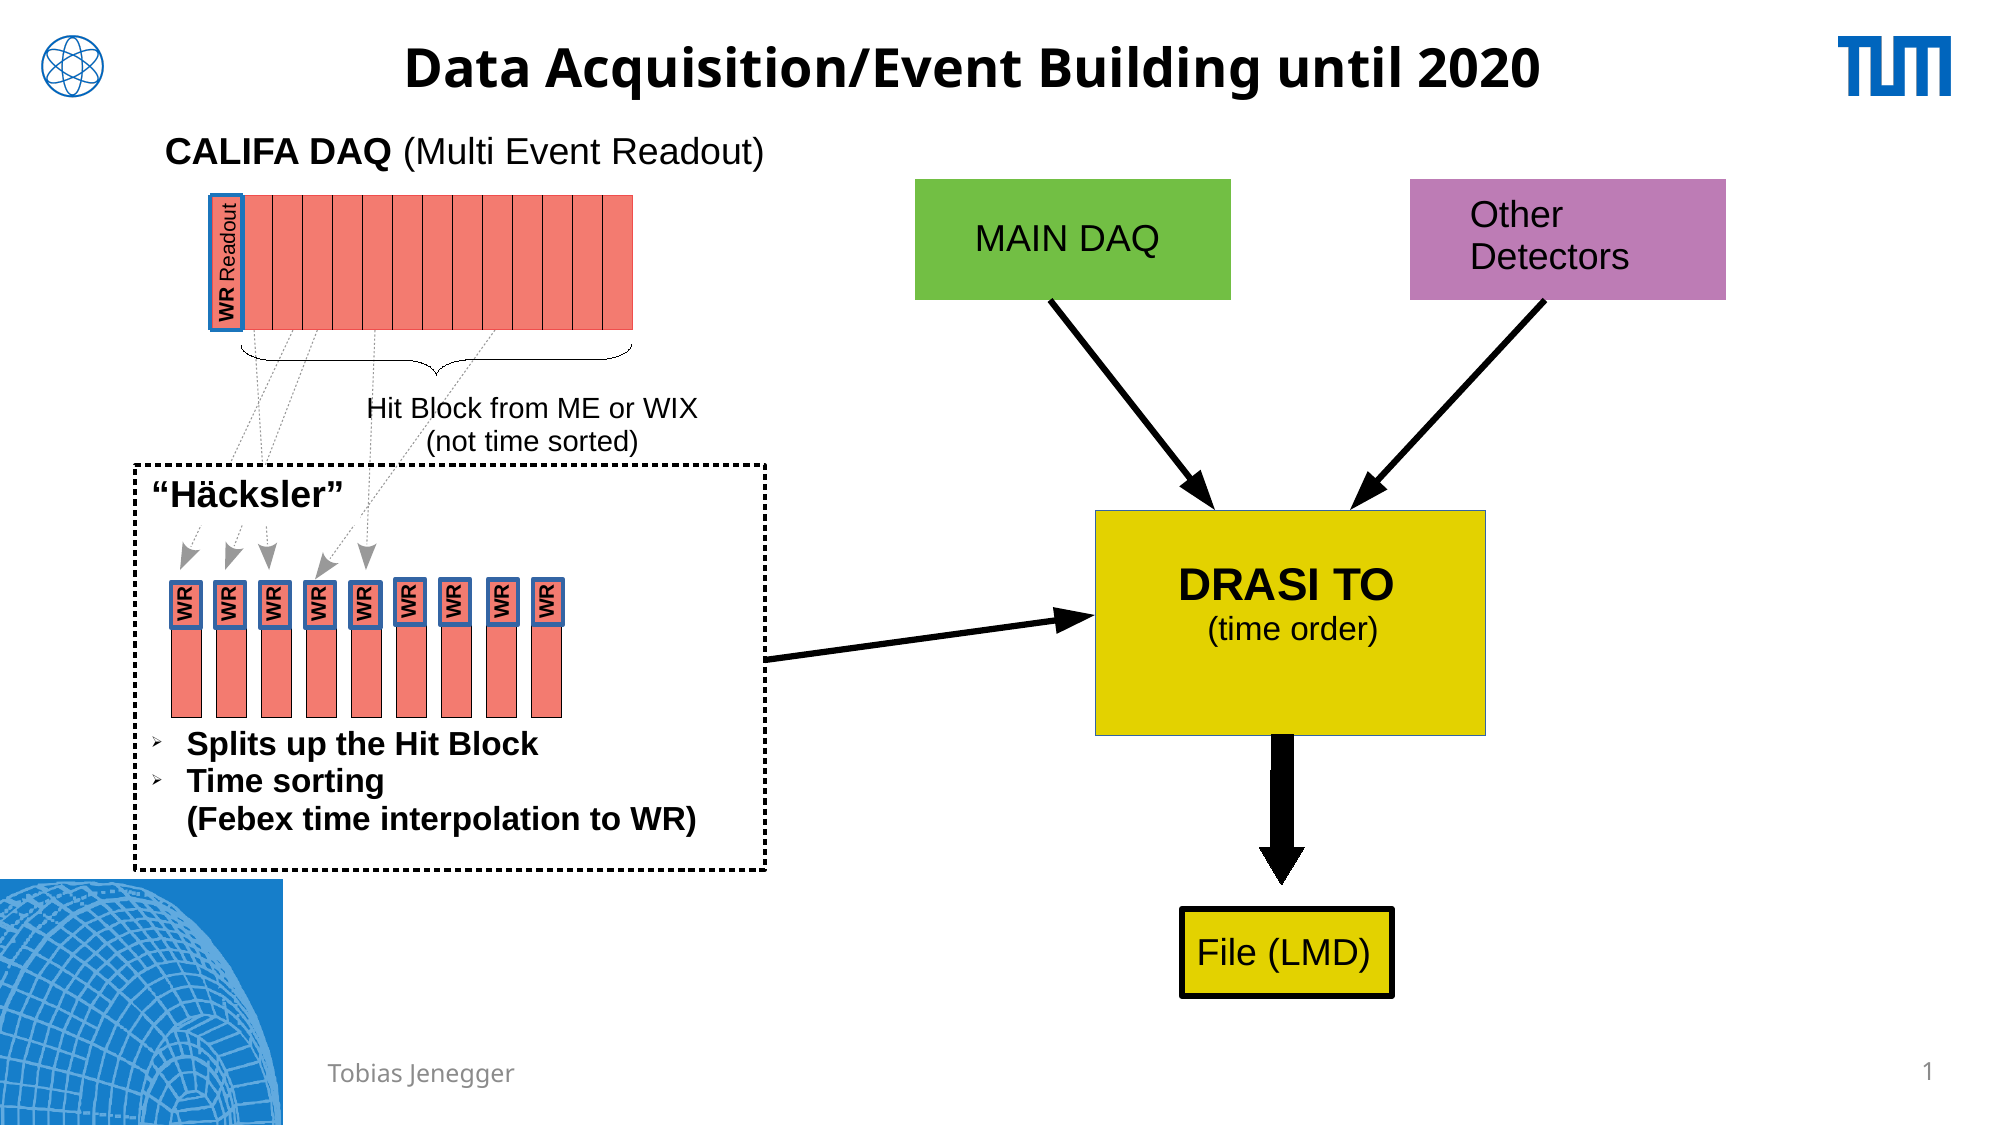

# Data Acquisition/Event Building until 2020
CALIFA DAQ (Multi Event Readout)
MAIN DAQ
Other Detectors
WR Readout
Hit Block from ME or WIX (not time sorted)
WR
WR
WR
WR
WR
WR
WR
WR
WR
“Häcksler”
Splits up the Hit Block
Time sorting
(Febex time interpolation to WR)
DRASI TO
(time order)
File (LMD)
Tobias Jenegger